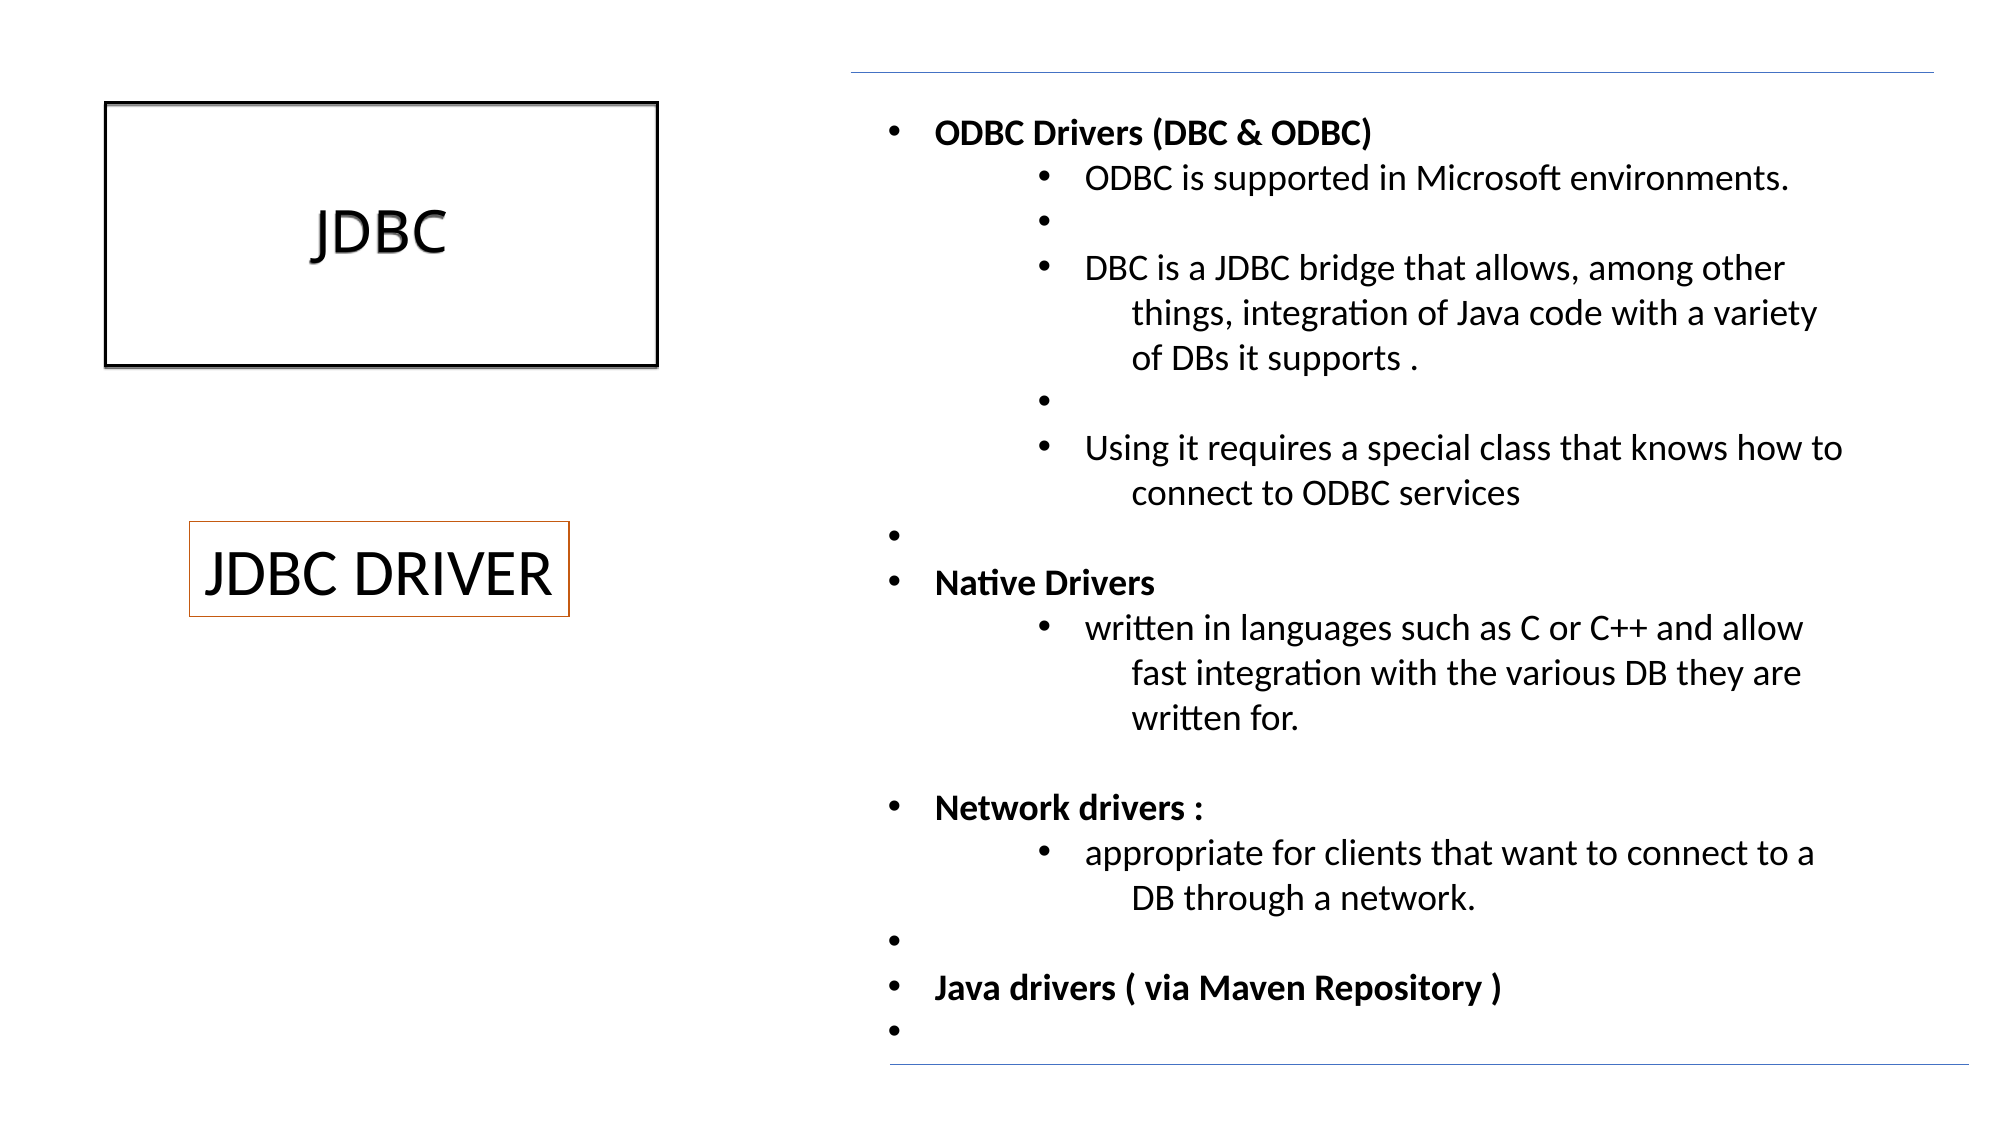

ODBC Drivers (DBC & ODBC)
ODBC is supported in Microsoft environments.
DBC is a JDBC bridge that allows, among other things, integration of Java code with a variety of DBs it supports .
Using it requires a special class that knows how to connect to ODBC services
Native Drivers
written in languages such as C or C++ and allow fast integration with the various DB they are written for.
Network drivers :
appropriate for clients that want to connect to a DB through a network.
Java drivers ( via Maven Repository )
# JDBC
JDBC DRIVER